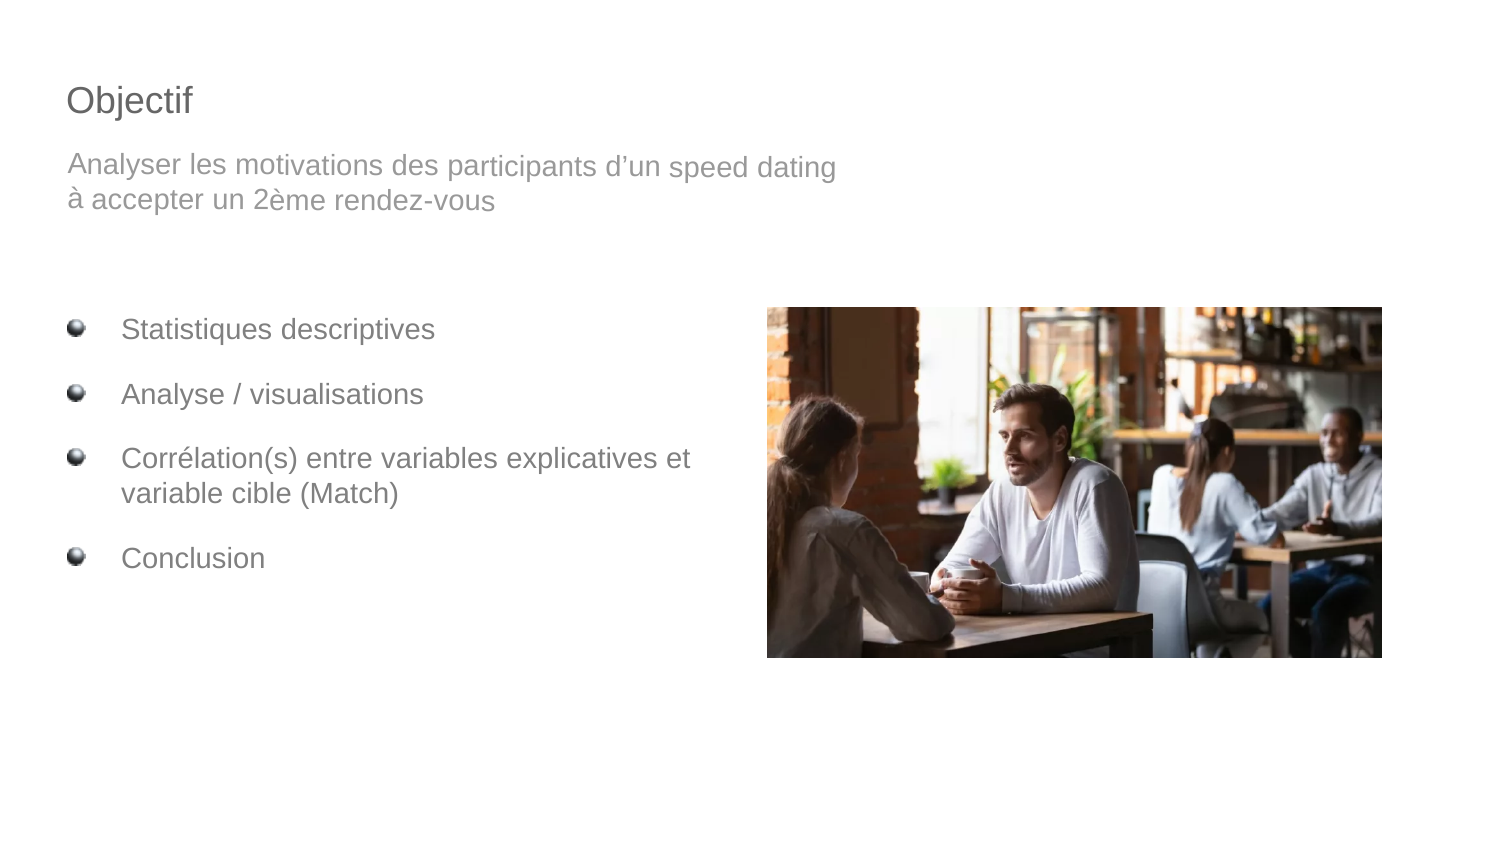

# Objectif
Analyser les motivations des participants d’un speed dating
à accepter un 2ème rendez-vous
Statistiques descriptives
Analyse / visualisations
Corrélation(s) entre variables explicatives et variable cible (Match)
Conclusion